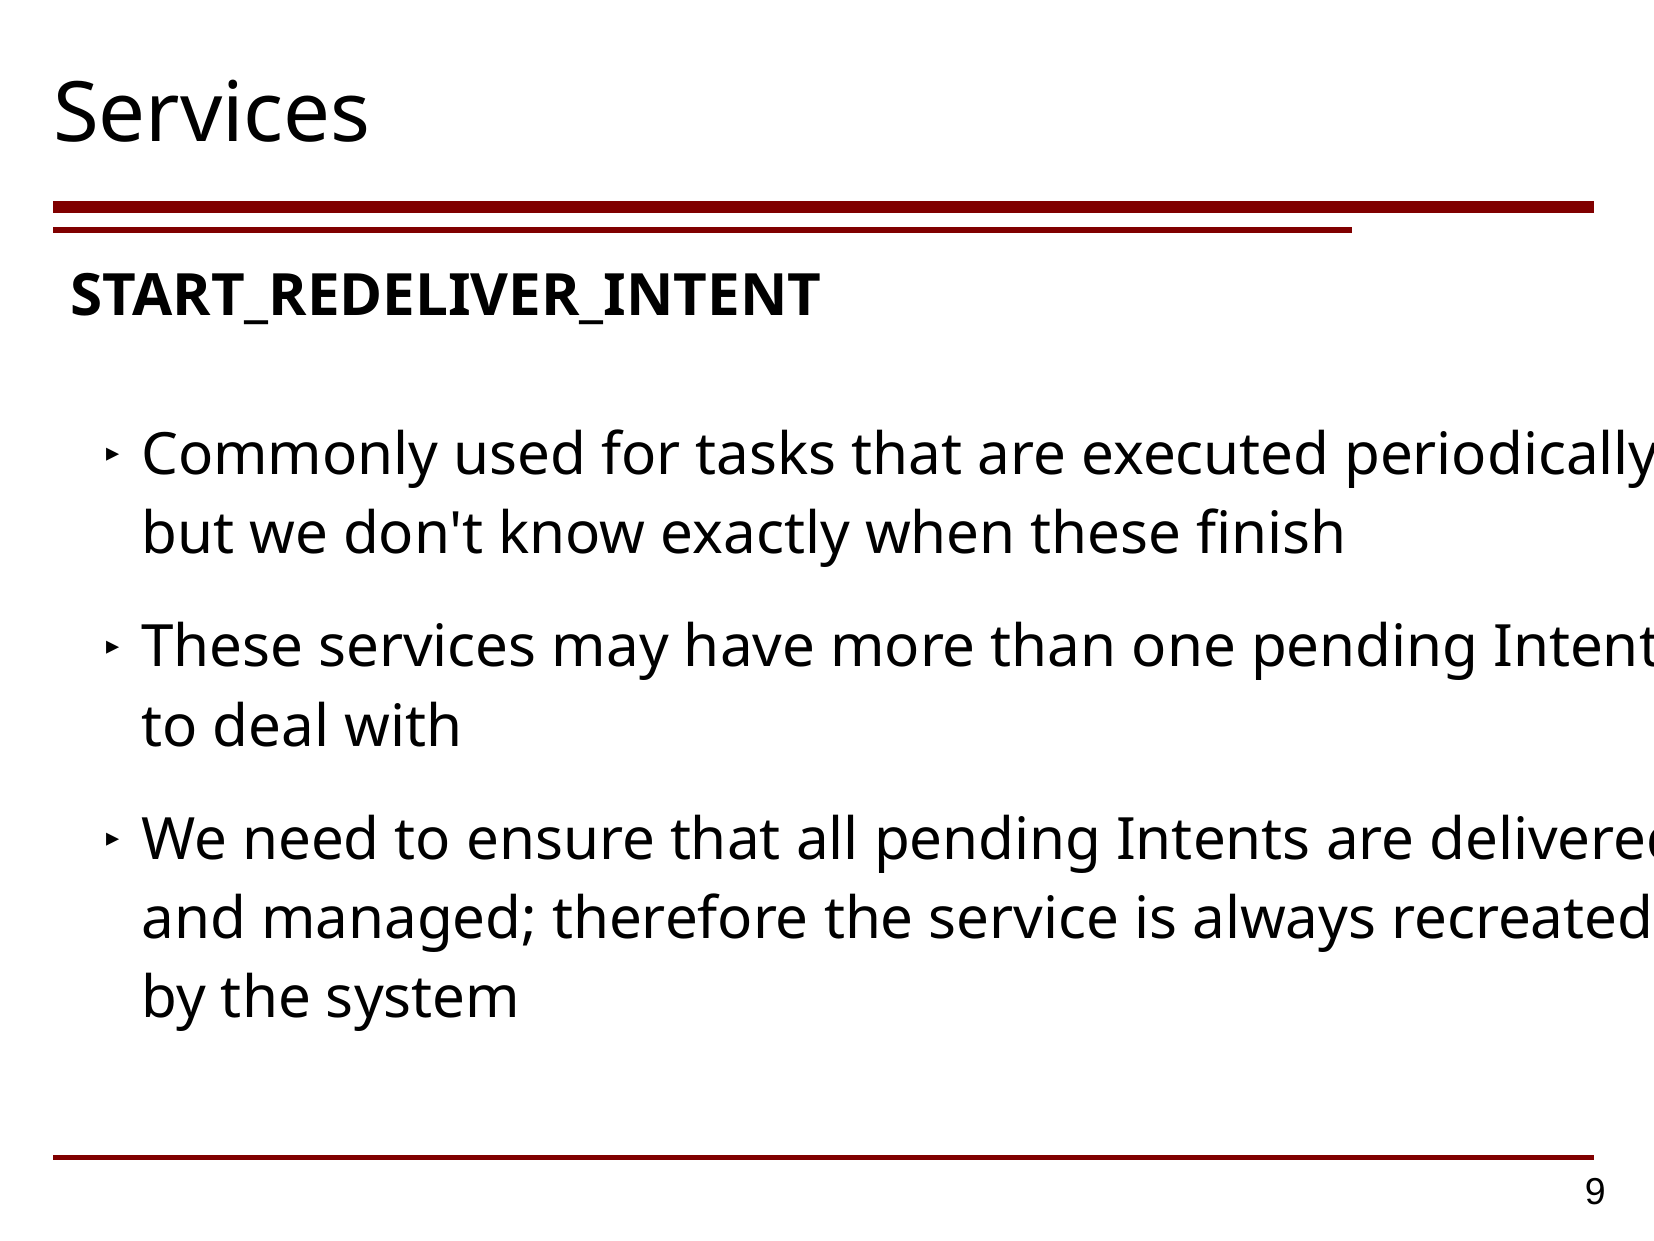

# Services
START_REDELIVER_INTENT
Commonly used for tasks that are executed periodically,
but we don't know exactly when these finish
These services may have more than one pending Intent
to deal with
We need to ensure that all pending Intents are delivered
and managed; therefore the service is always recreated
by the system